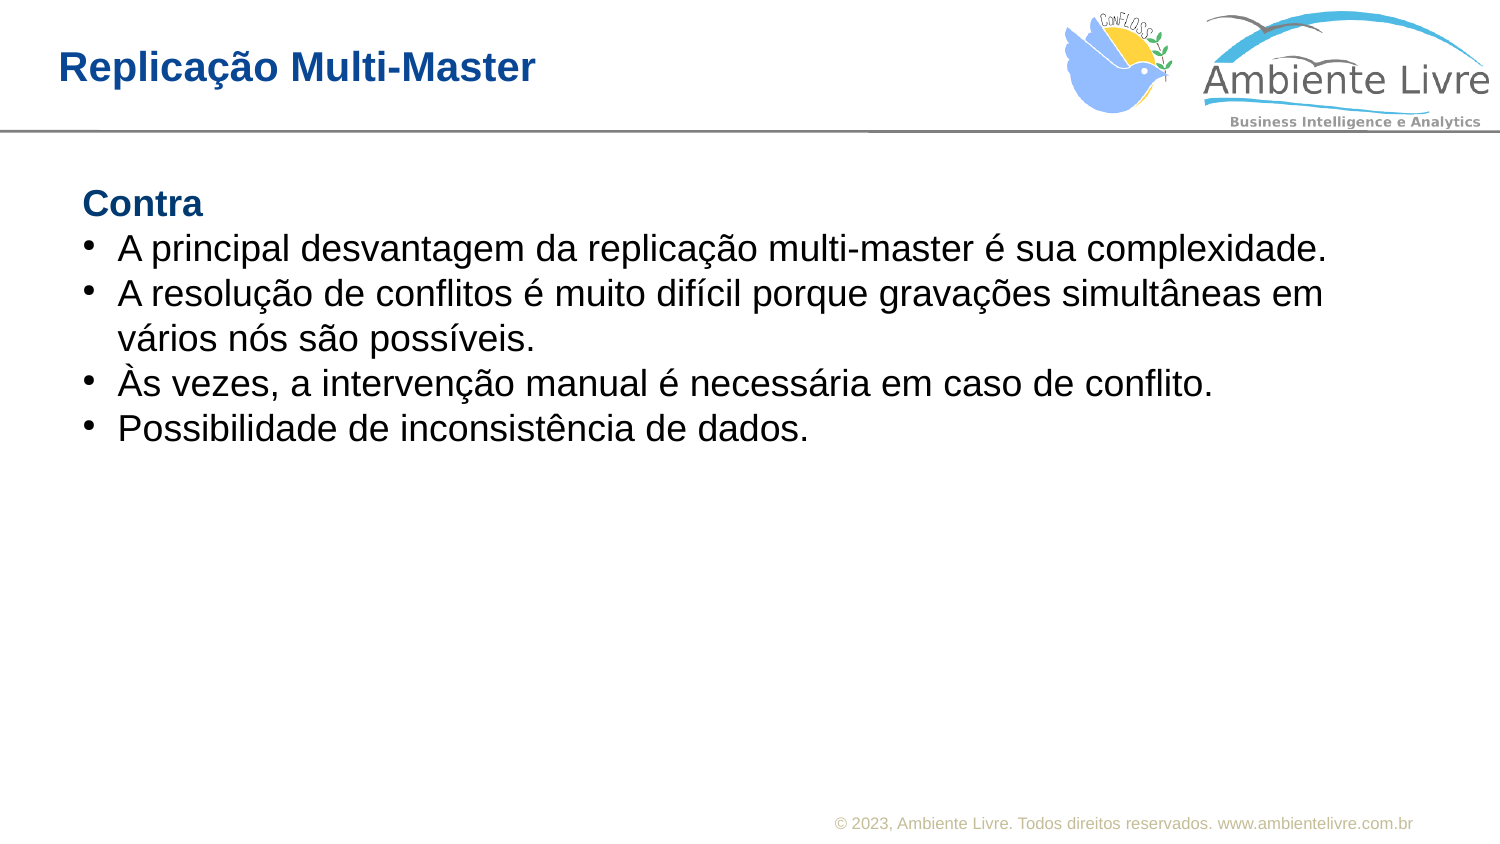

# Replicação Multi-Master
Contra
A principal desvantagem da replicação multi-master é sua complexidade.
A resolução de conflitos é muito difícil porque gravações simultâneas em vários nós são possíveis.
Às vezes, a intervenção manual é necessária em caso de conflito.
Possibilidade de inconsistência de dados.